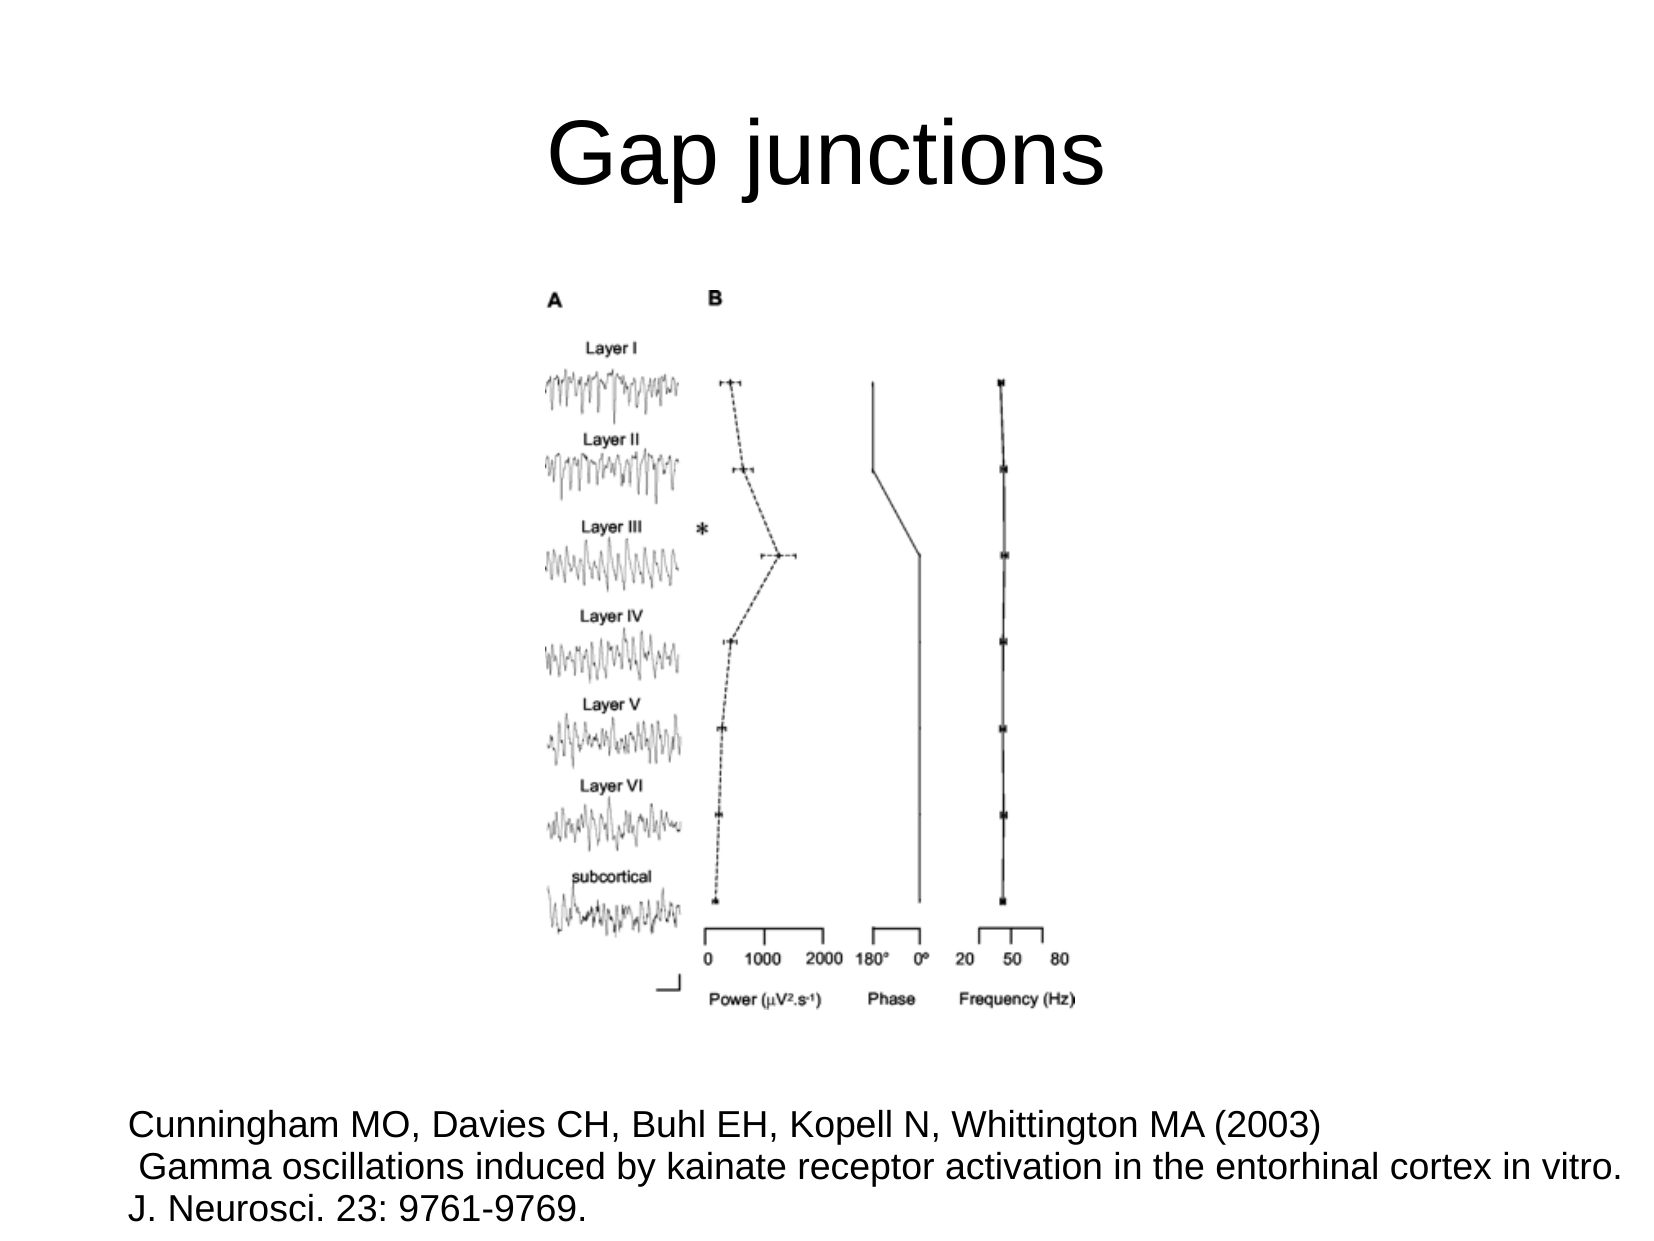

# Gap junctions
Cunningham MO, Davies CH, Buhl EH, Kopell N, Whittington MA (2003)
 Gamma oscillations induced by kainate receptor activation in the entorhinal cortex in vitro.
J. Neurosci. 23: 9761-9769.